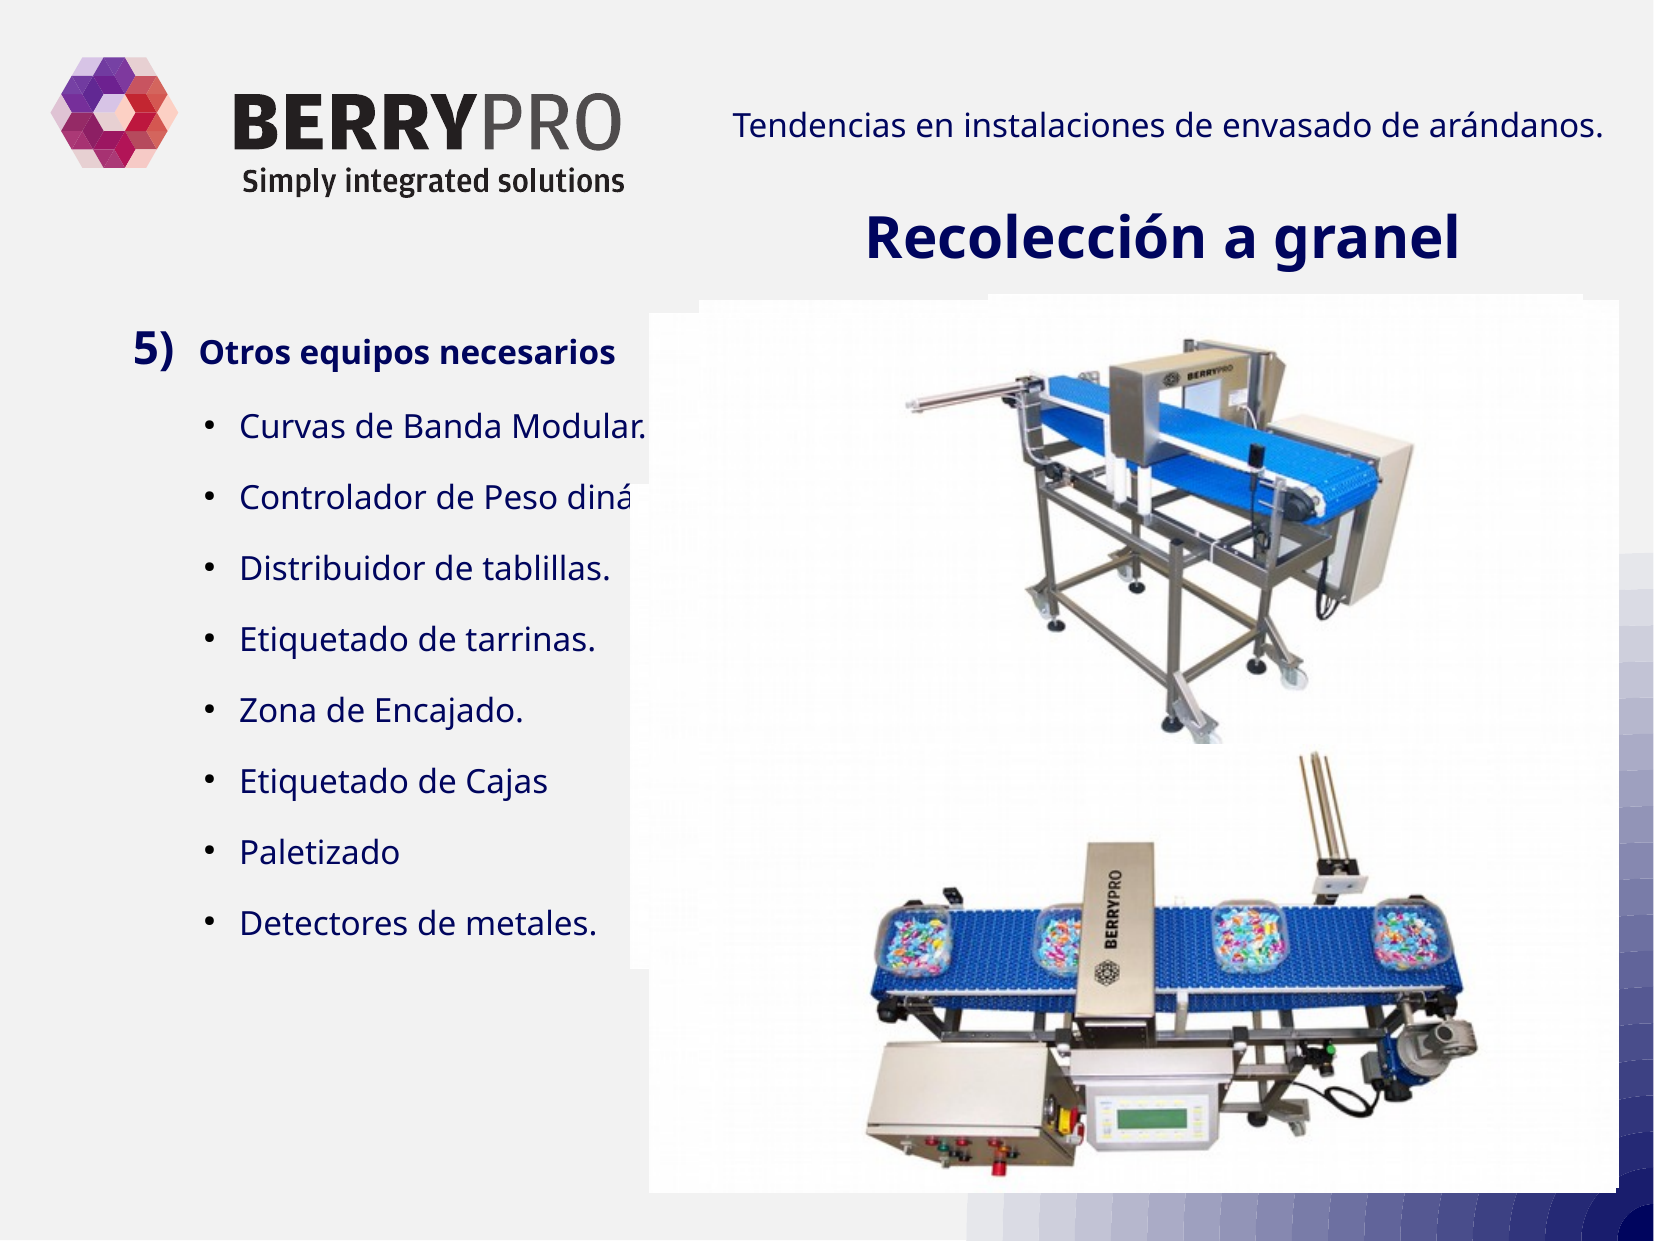

Tendencias en instalaciones de envasado de arándanos.
Recolección a granel
 Otros equipos necesarios
Curvas de Banda Modular.
Controlador de Peso dinámico.
Distribuidor de tablillas.
Etiquetado de tarrinas.
Zona de Encajado.
Etiquetado de Cajas
Paletizado
Detectores de metales.